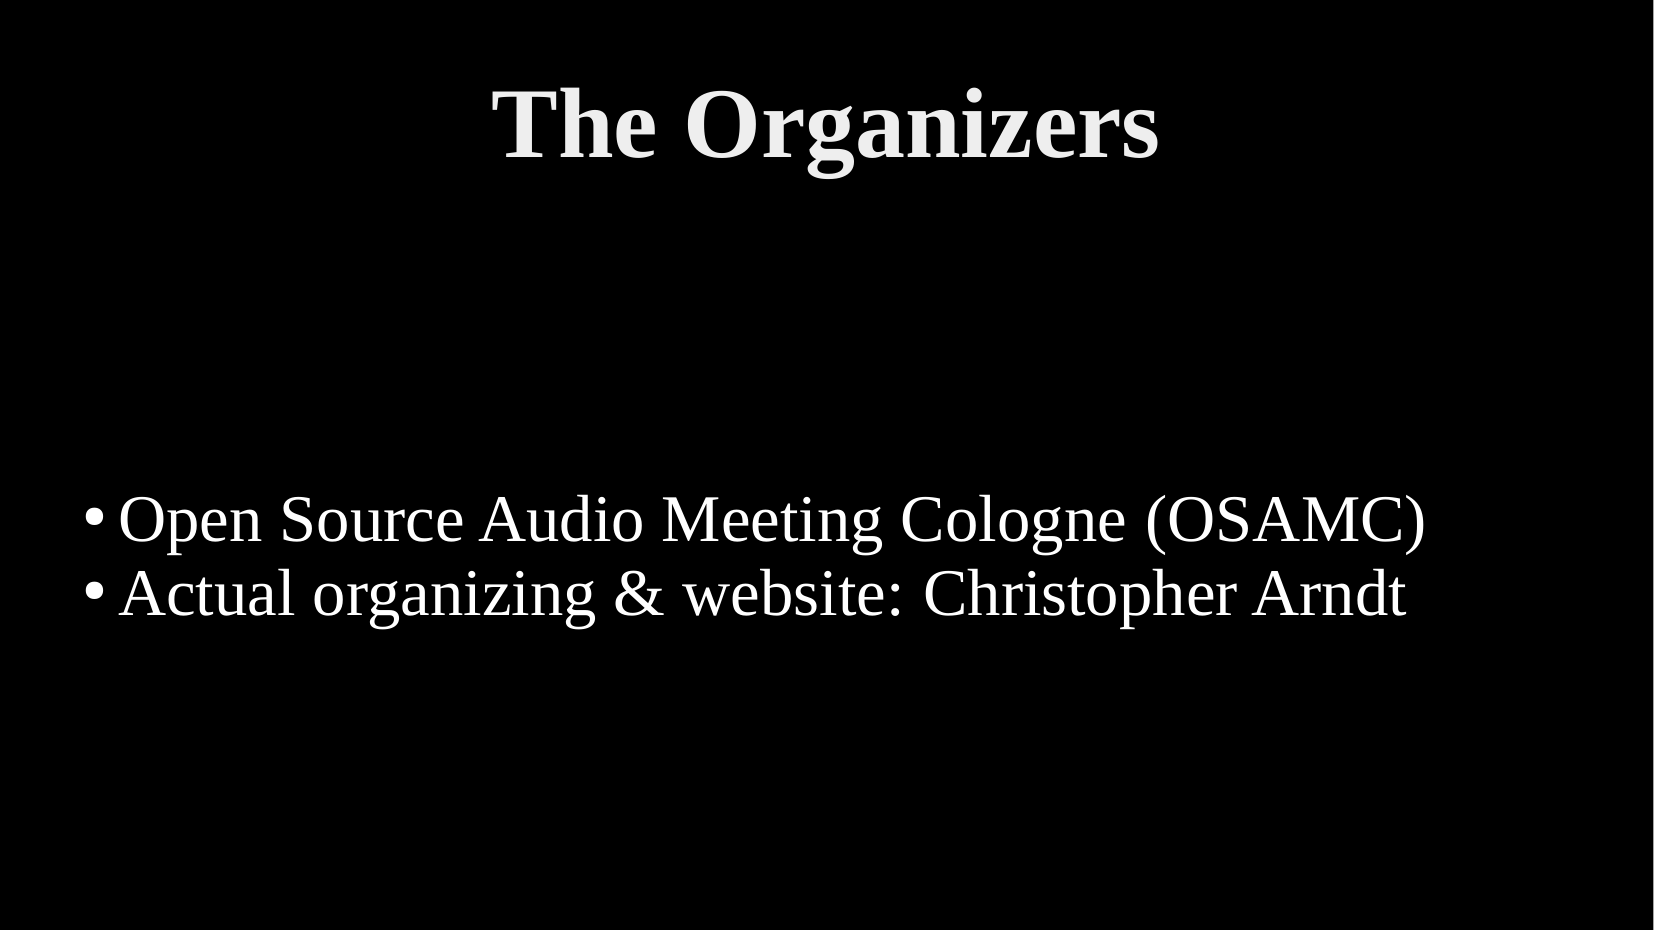

# The Organizers
Open Source Audio Meeting Cologne (OSAMC)
Actual organizing & website: Christopher Arndt